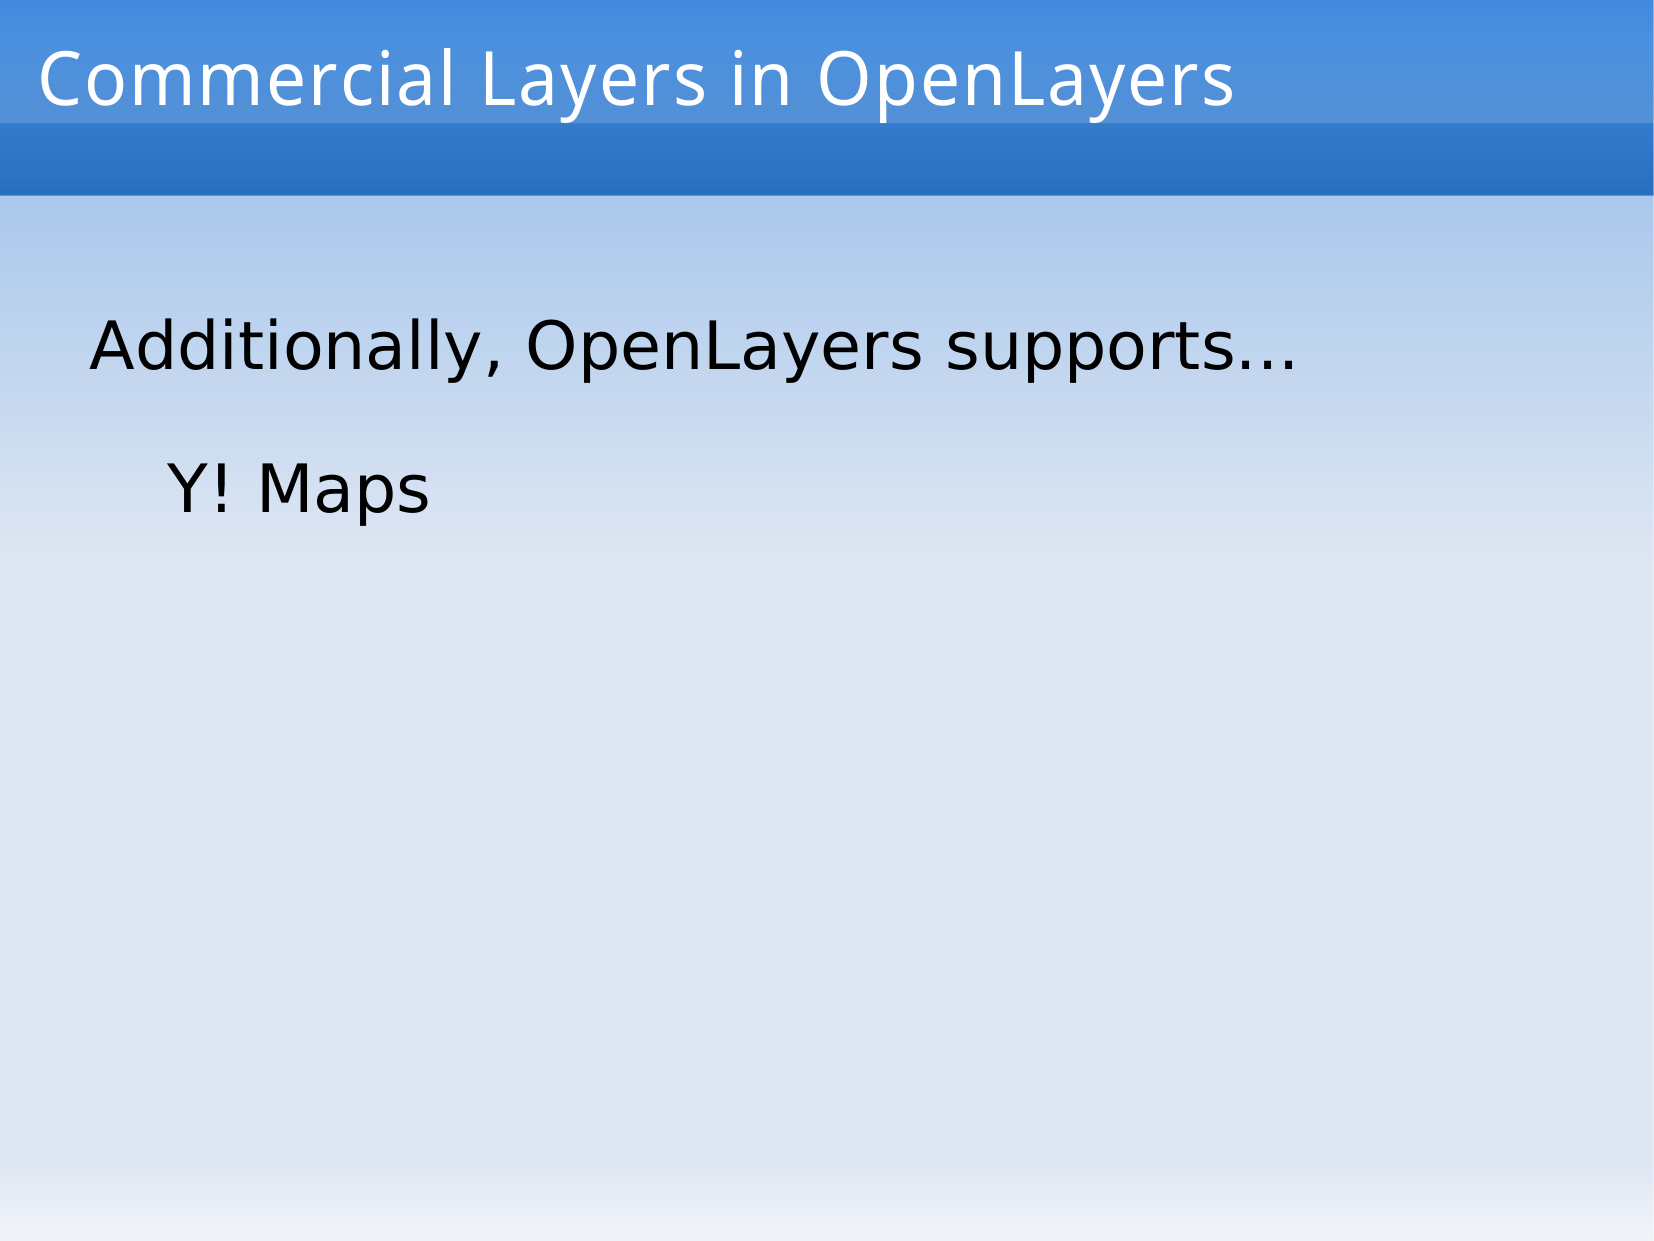

# Commercial Layers in OpenLayers
Additionally, OpenLayers supports...
Y! Maps